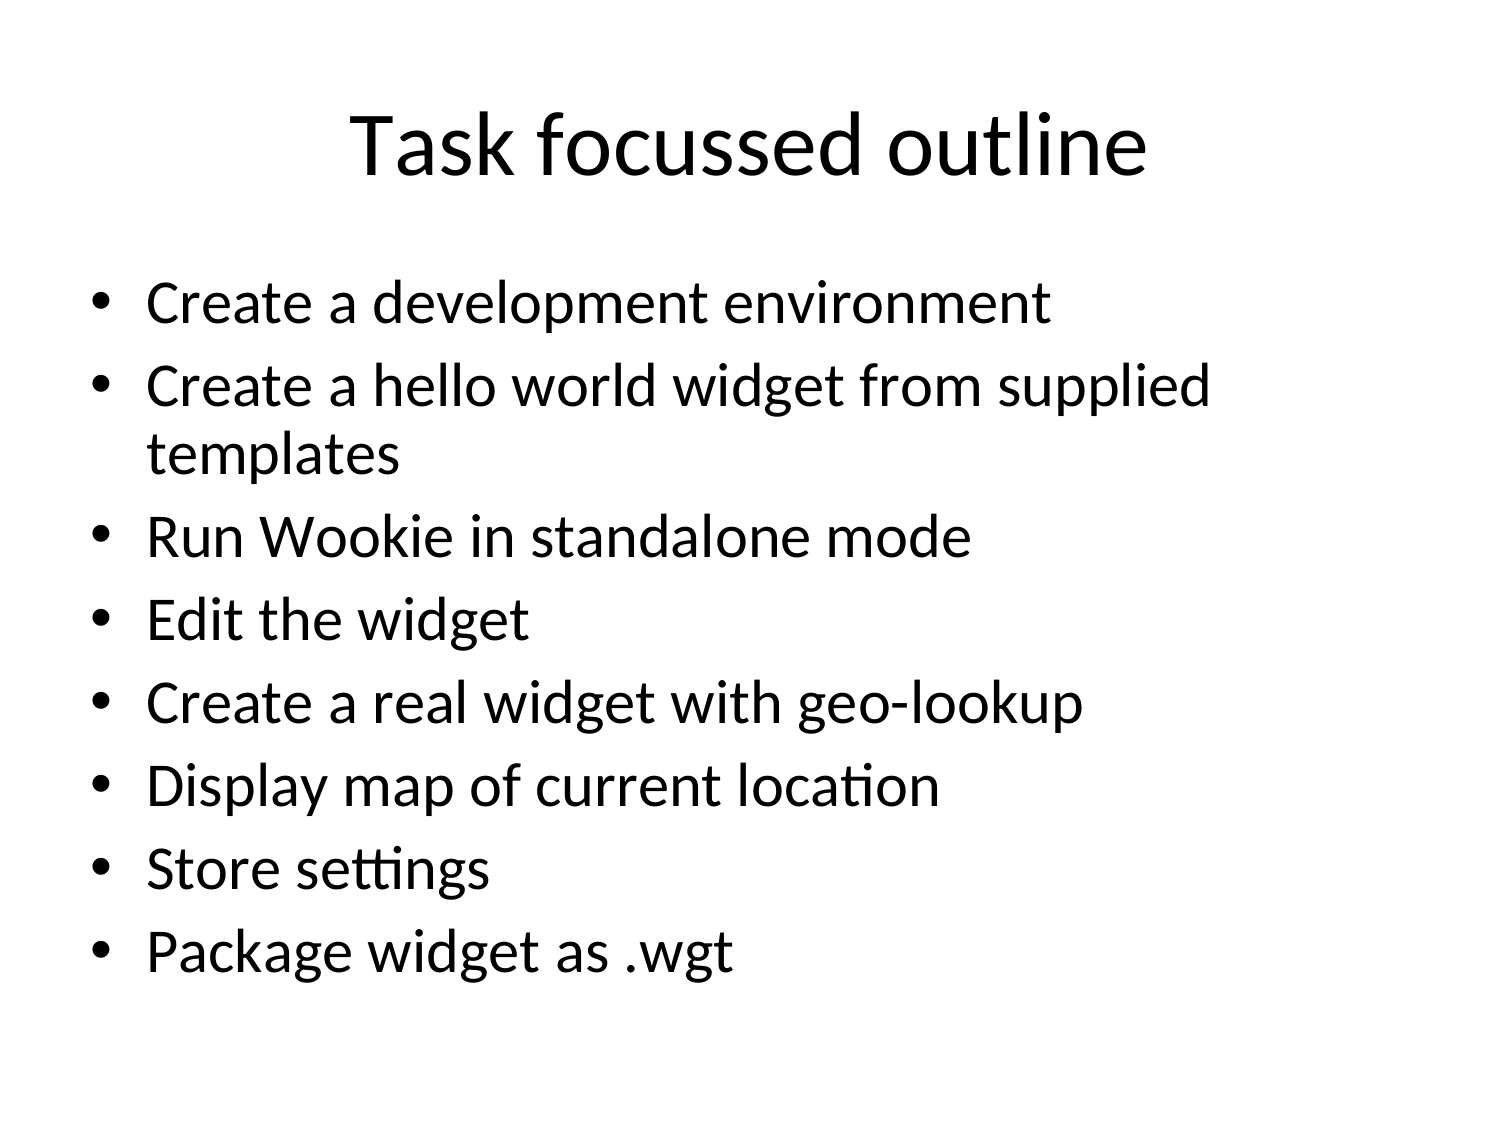

# Task focussed outline
Create a development environment
Create a hello world widget from supplied templates
Run Wookie in standalone mode
Edit the widget
Create a real widget with geo-lookup
Display map of current location
Store settings
Package widget as .wgt